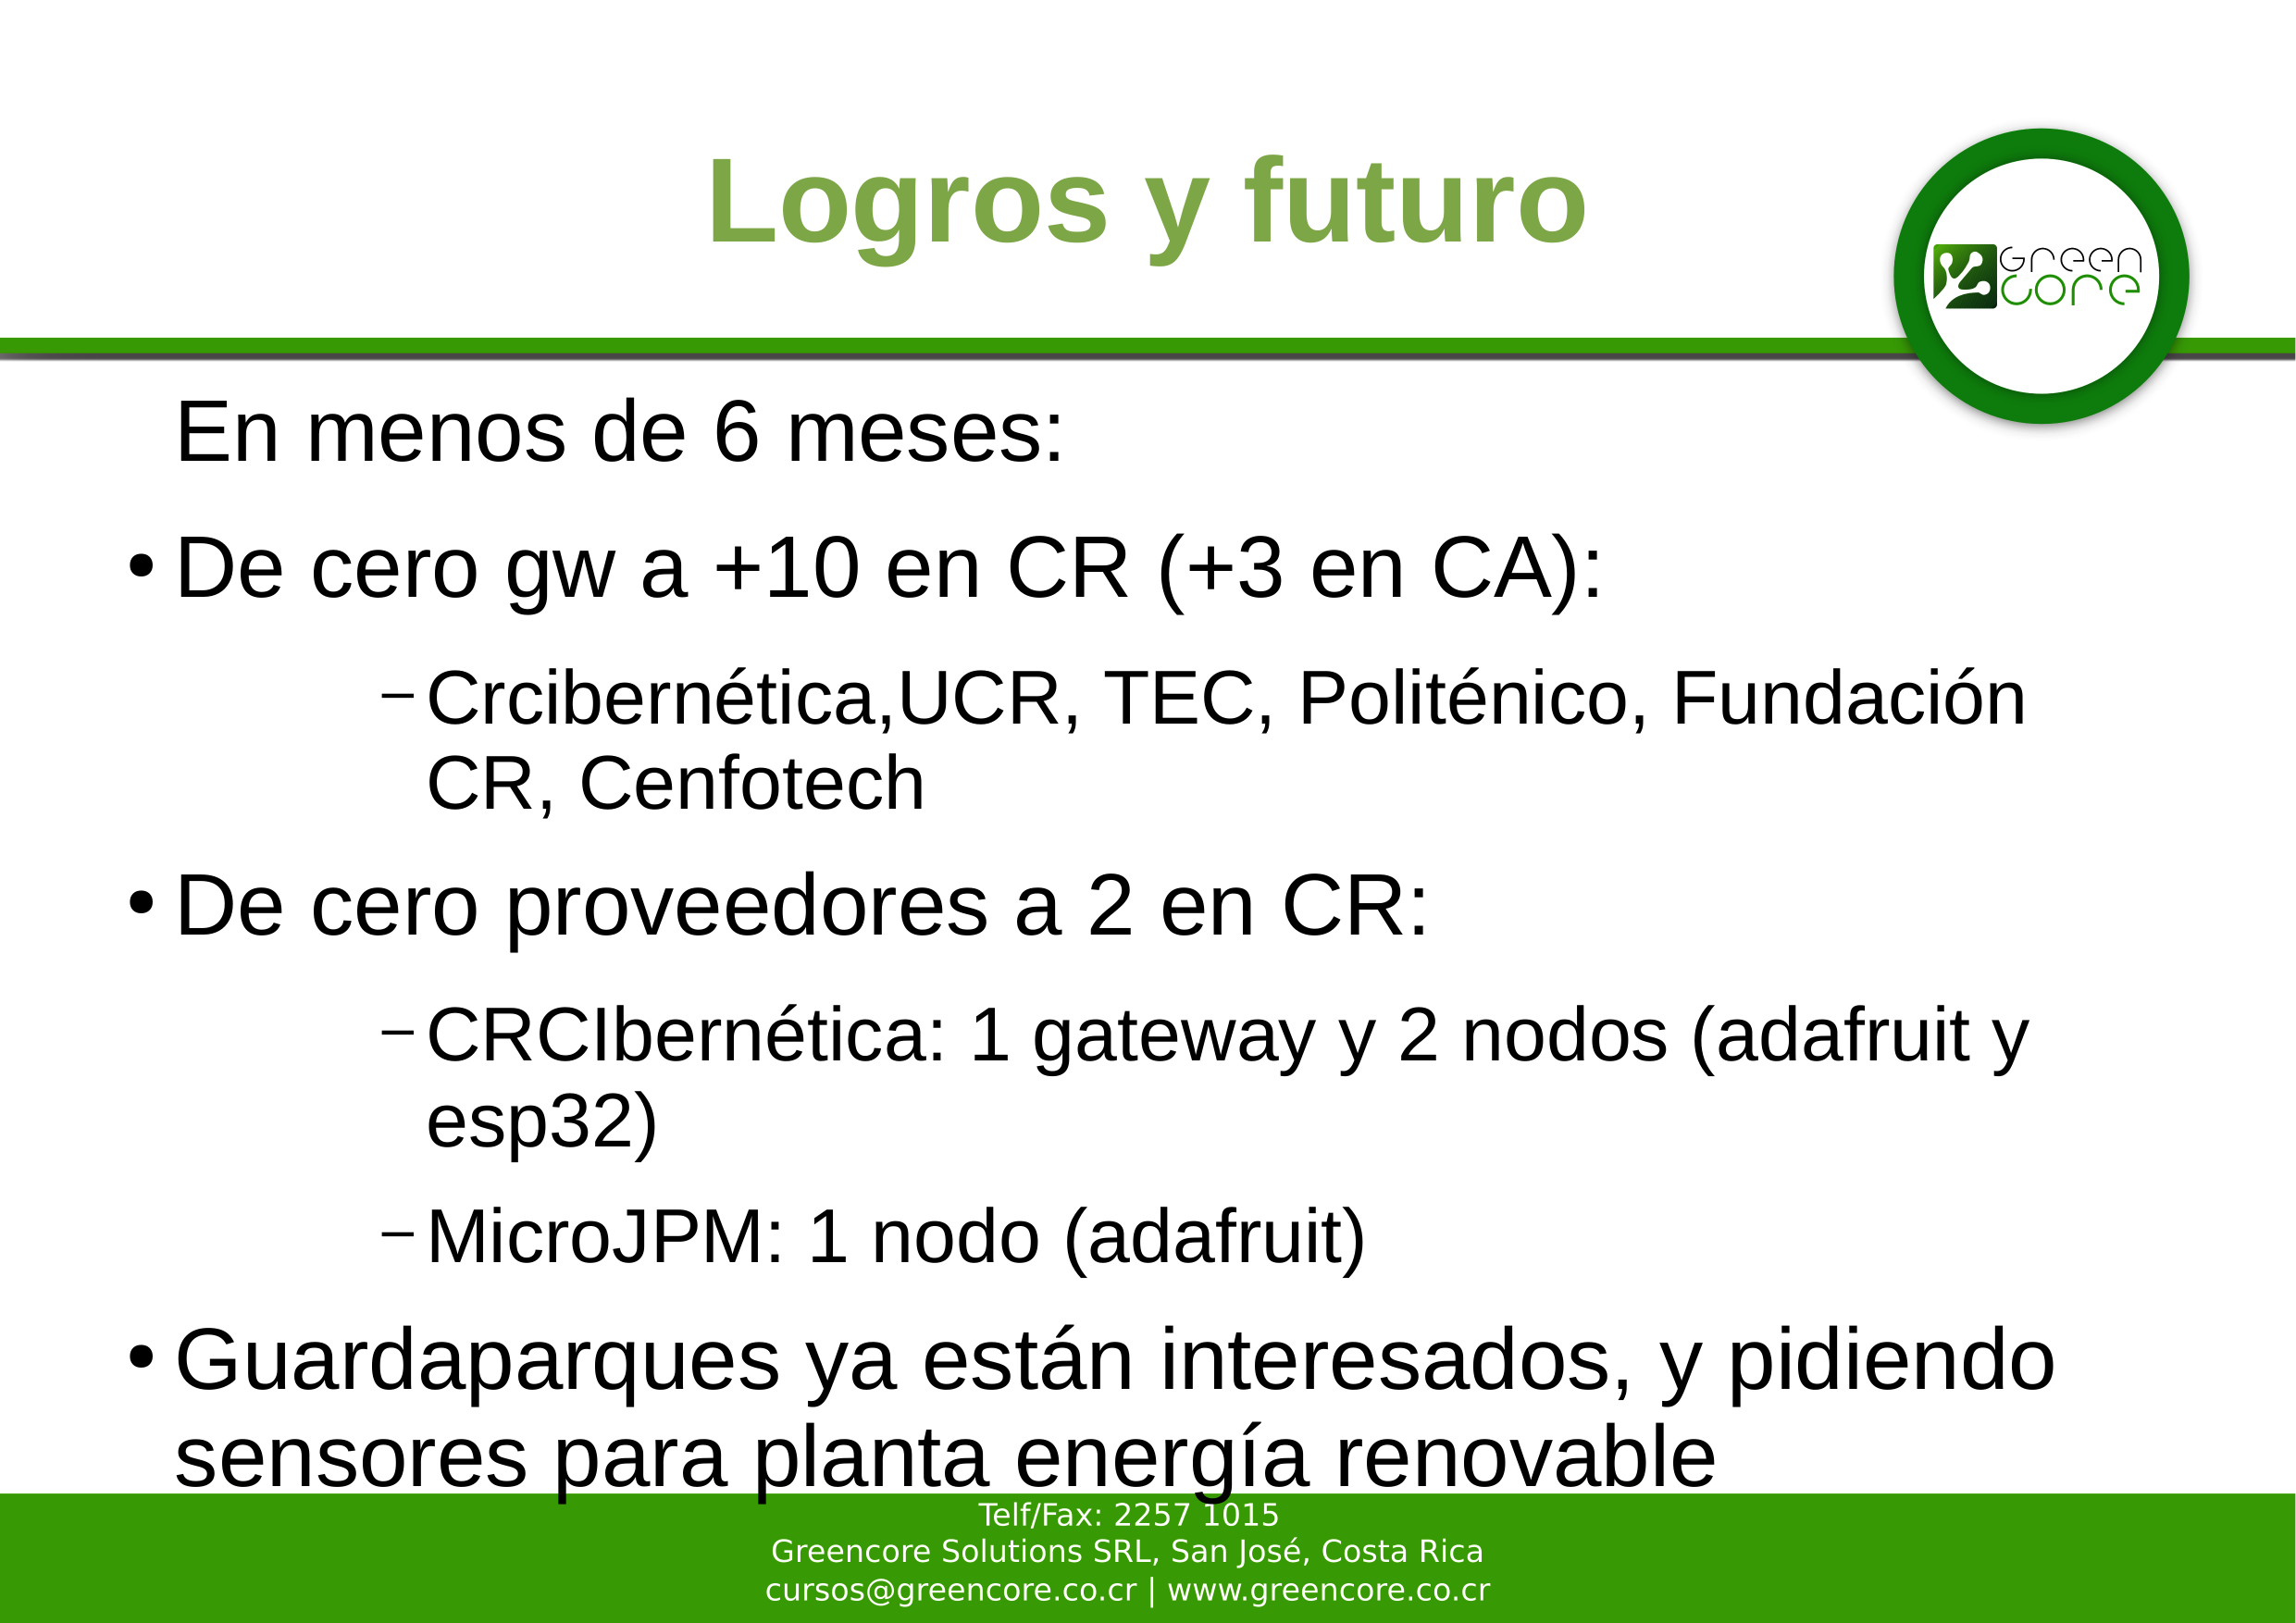

# Logros y futuro
En menos de 6 meses:
De cero gw a +10 en CR (+3 en CA):
Crcibernética,UCR, TEC, Politénico, Fundación CR, Cenfotech
De cero proveedores a 2 en CR:
CRCIbernética: 1 gateway y 2 nodos (adafruit y esp32)
MicroJPM: 1 nodo (adafruit)
Guardaparques ya están interesados, y pidiendo sensores para planta energía renovable